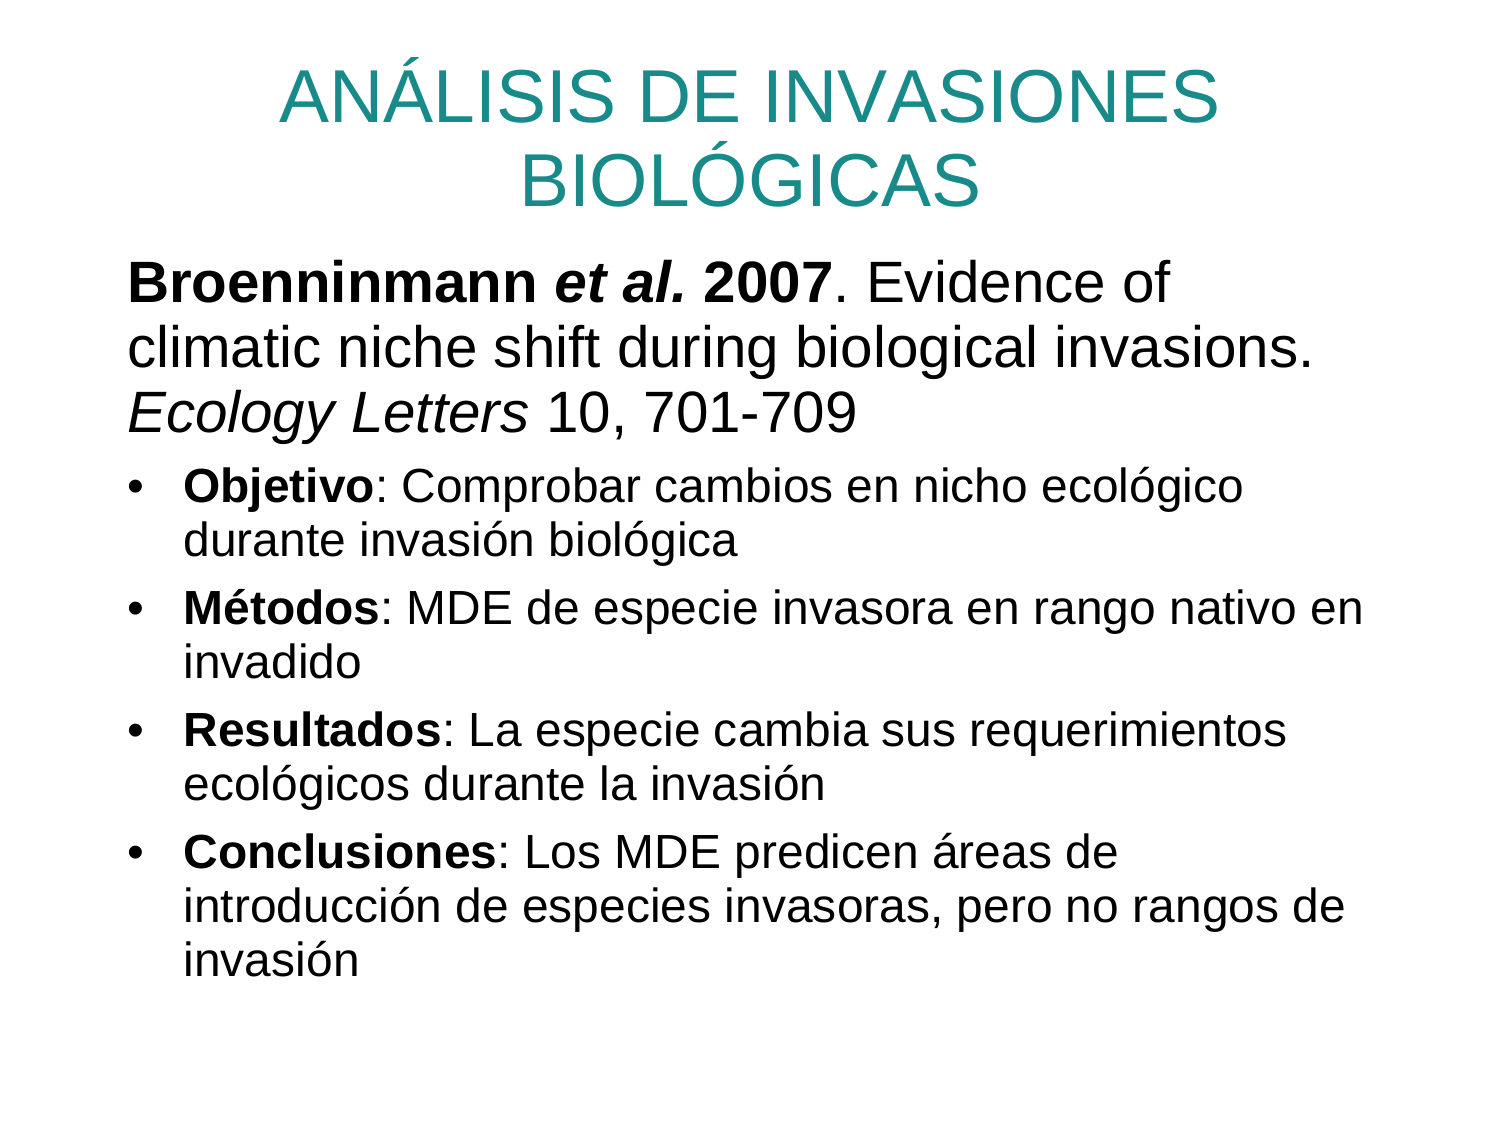

# ANÁLISIS DE INVASIONES BIOLÓGICAS
Broenninmann et al. 2007. Evidence of climatic niche shift during biological invasions. Ecology Letters 10, 701-709
Objetivo: Comprobar cambios en nicho ecológico durante invasión biológica
Métodos: MDE de especie invasora en rango nativo en invadido
Resultados: La especie cambia sus requerimientos ecológicos durante la invasión
Conclusiones: Los MDE predicen áreas de introducción de especies invasoras, pero no rangos de invasión